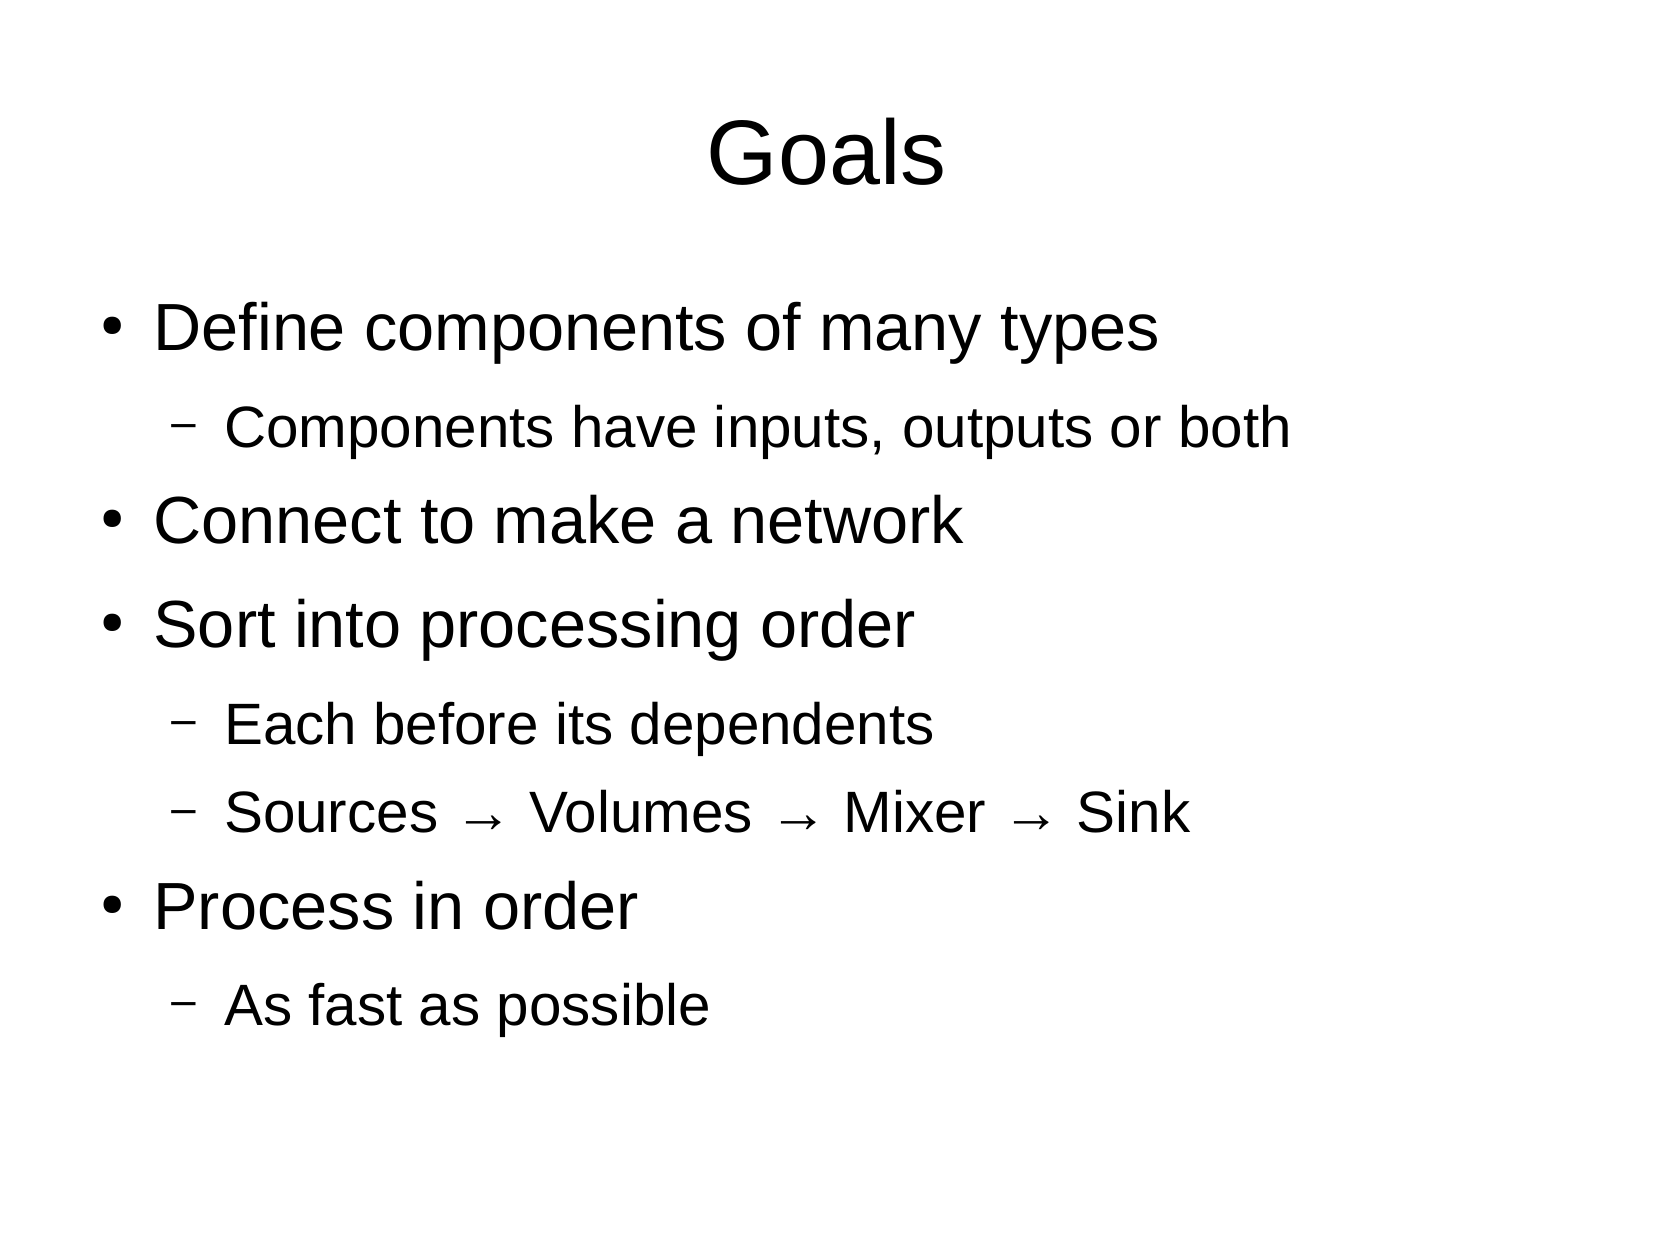

# Goals
Define components of many types
Components have inputs, outputs or both
Connect to make a network
Sort into processing order
Each before its dependents
Sources → Volumes → Mixer → Sink
Process in order
As fast as possible